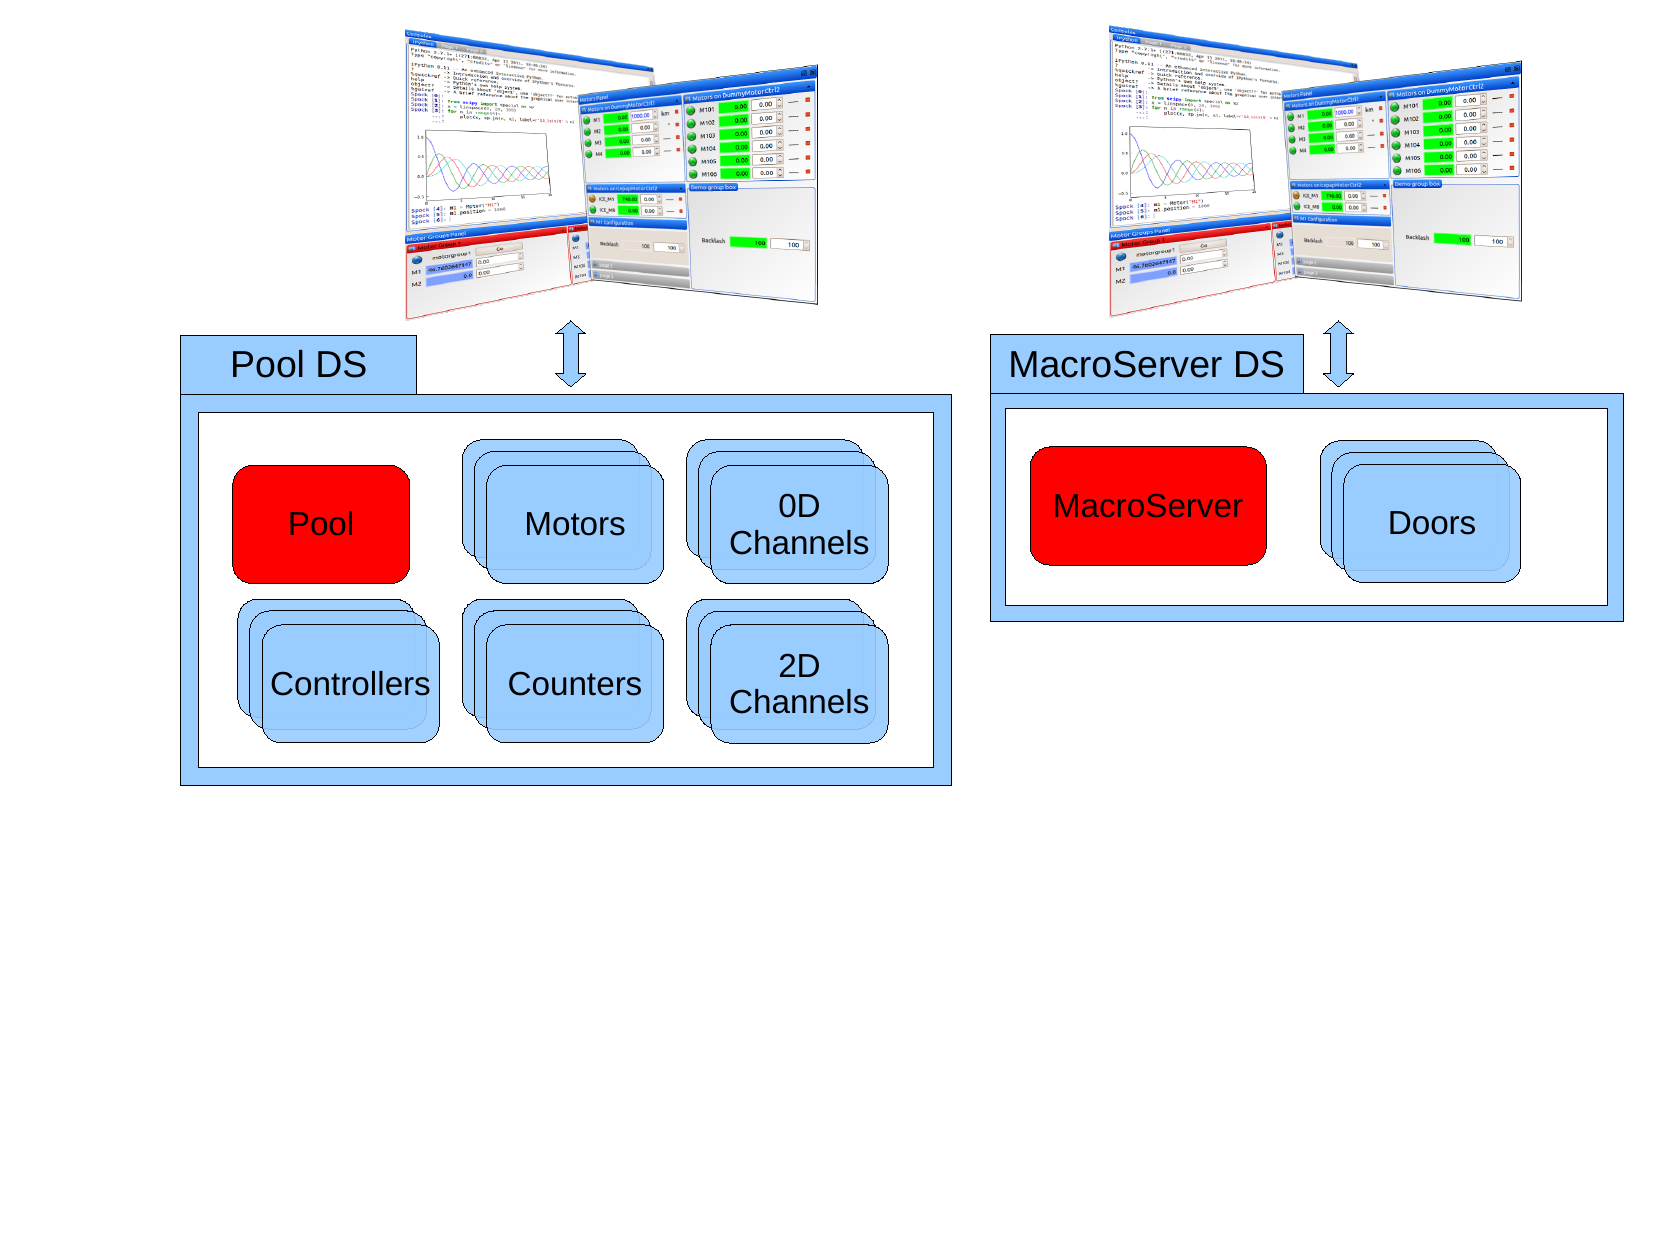

MacroServer DS
Pool DS
Motors
0D
Channels
Doors
MacroServer
Pool
Controllers
Counters
2D
Channels